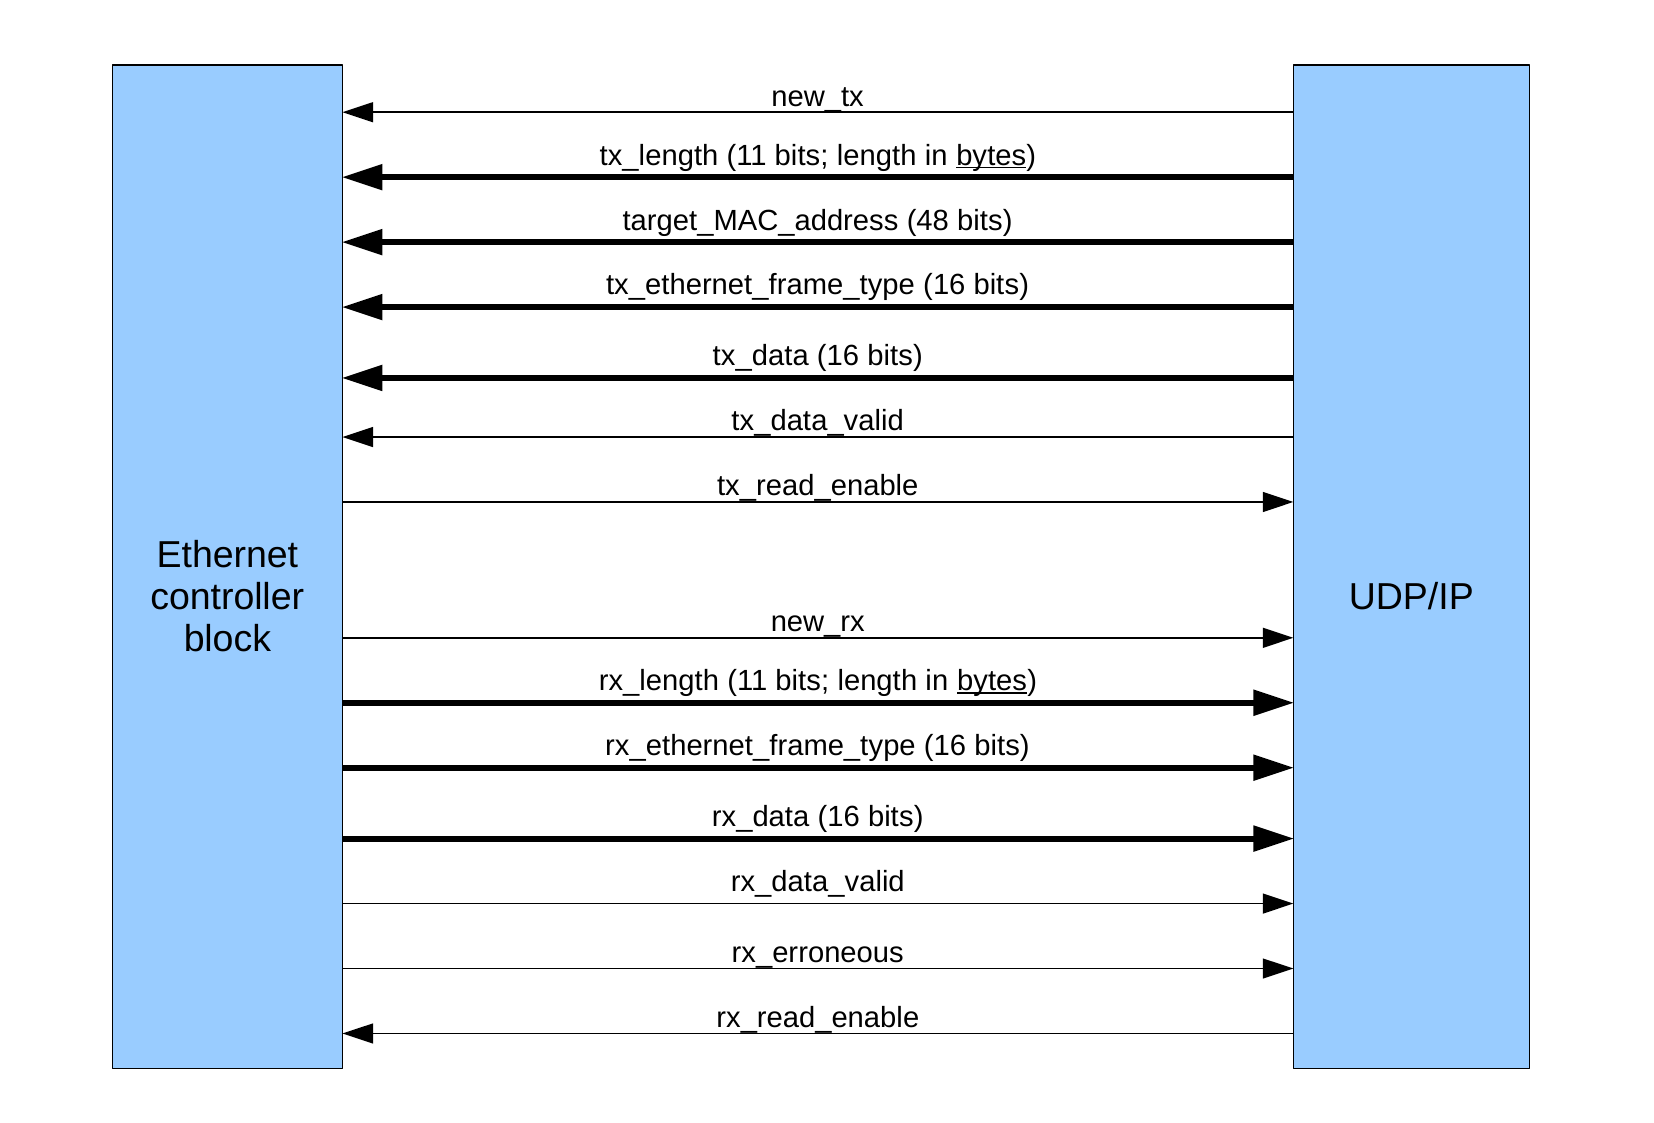

new_tx
Ethernet
controller
block
UDP/IP
tx_length (11 bits; length in bytes)
target_MAC_address (48 bits)
tx_ethernet_frame_type (16 bits)
tx_data (16 bits)
tx_data_valid
tx_read_enable
new_rx
rx_length (11 bits; length in bytes)
rx_ethernet_frame_type (16 bits)
rx_data (16 bits)
rx_data_valid
rx_erroneous
rx_read_enable